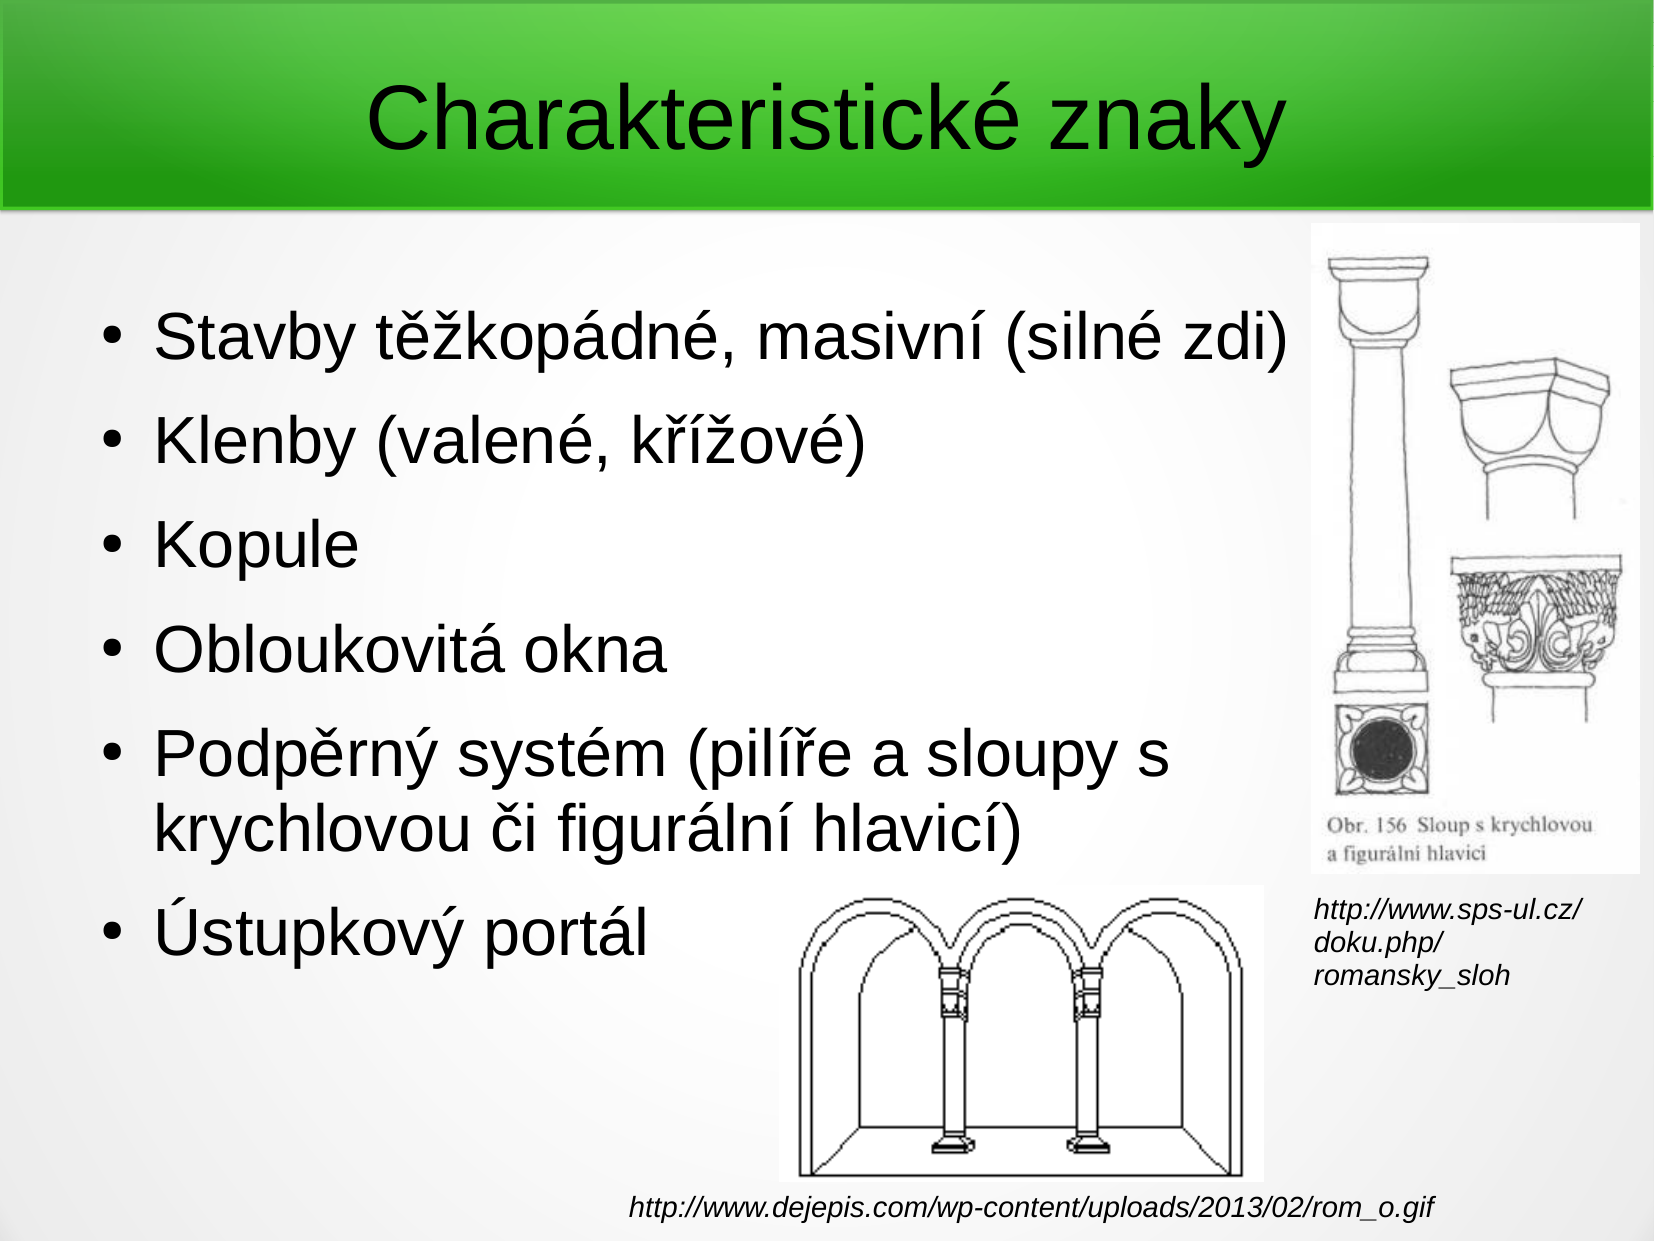

# Charakteristické znaky
Stavby těžkopádné, masivní (silné zdi)
Klenby (valené, křížové)
Kopule
Obloukovitá okna
Podpěrný systém (pilíře a sloupy s
krychlovou či figurální hlavicí)
Ústupkový portál
http://www.sps-ul.cz/doku.php/romansky_sloh
http://www.dejepis.com/wp-content/uploads/2013/02/rom_o.gif